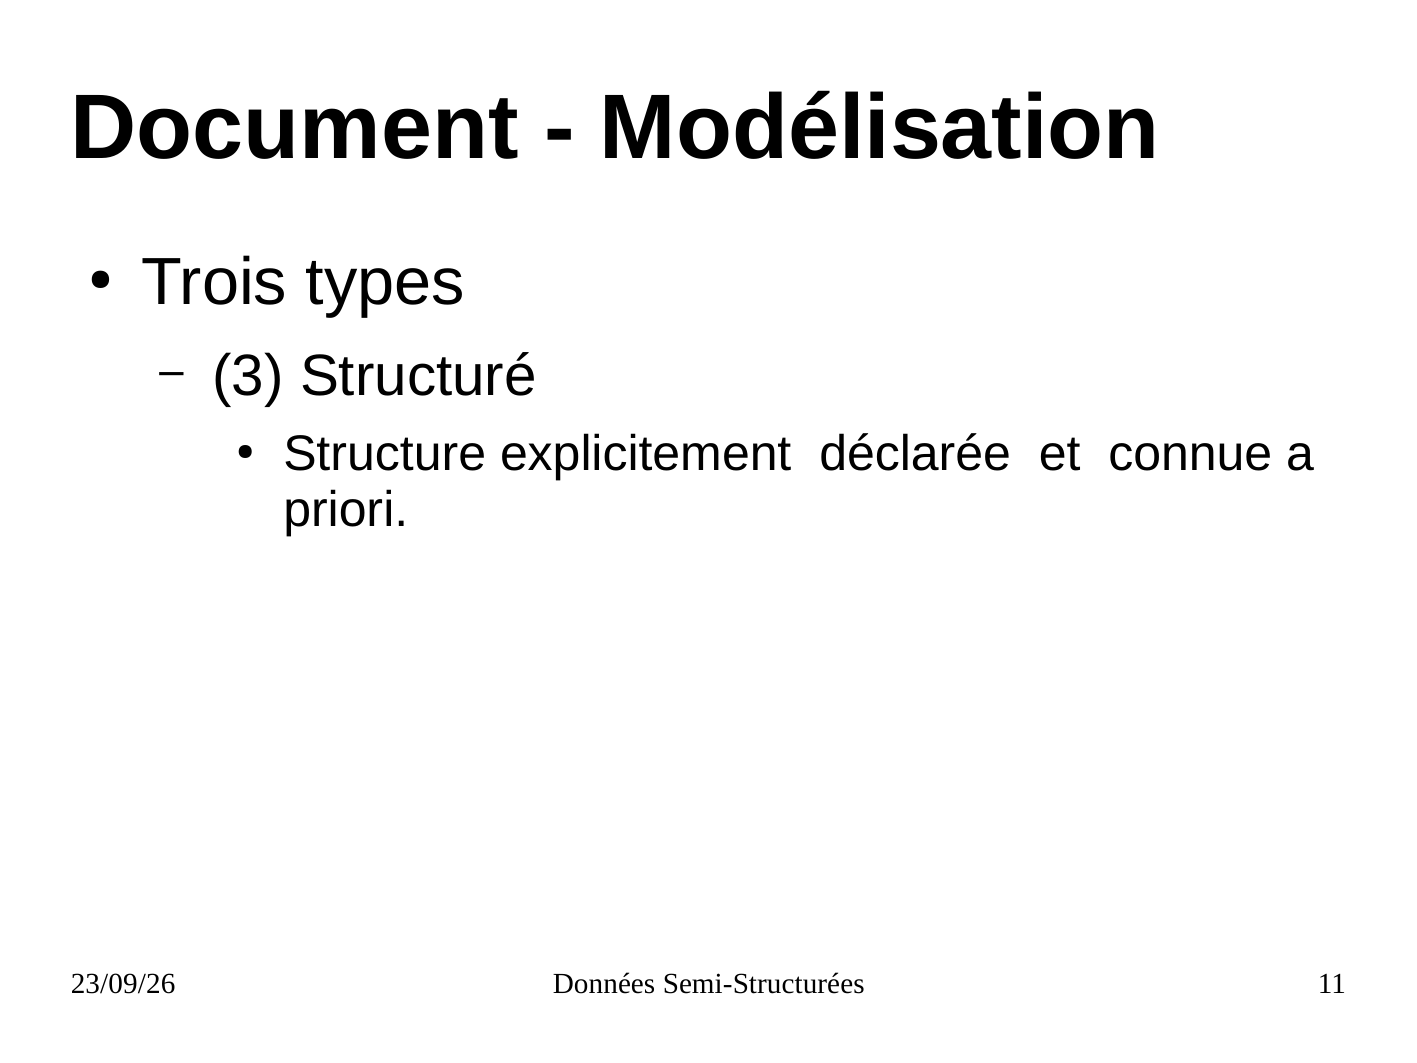

# Document - Modélisation
Trois types
(3) Structuré
Structure explicitement déclarée et connue a priori.
Données Semi-Structurées
11